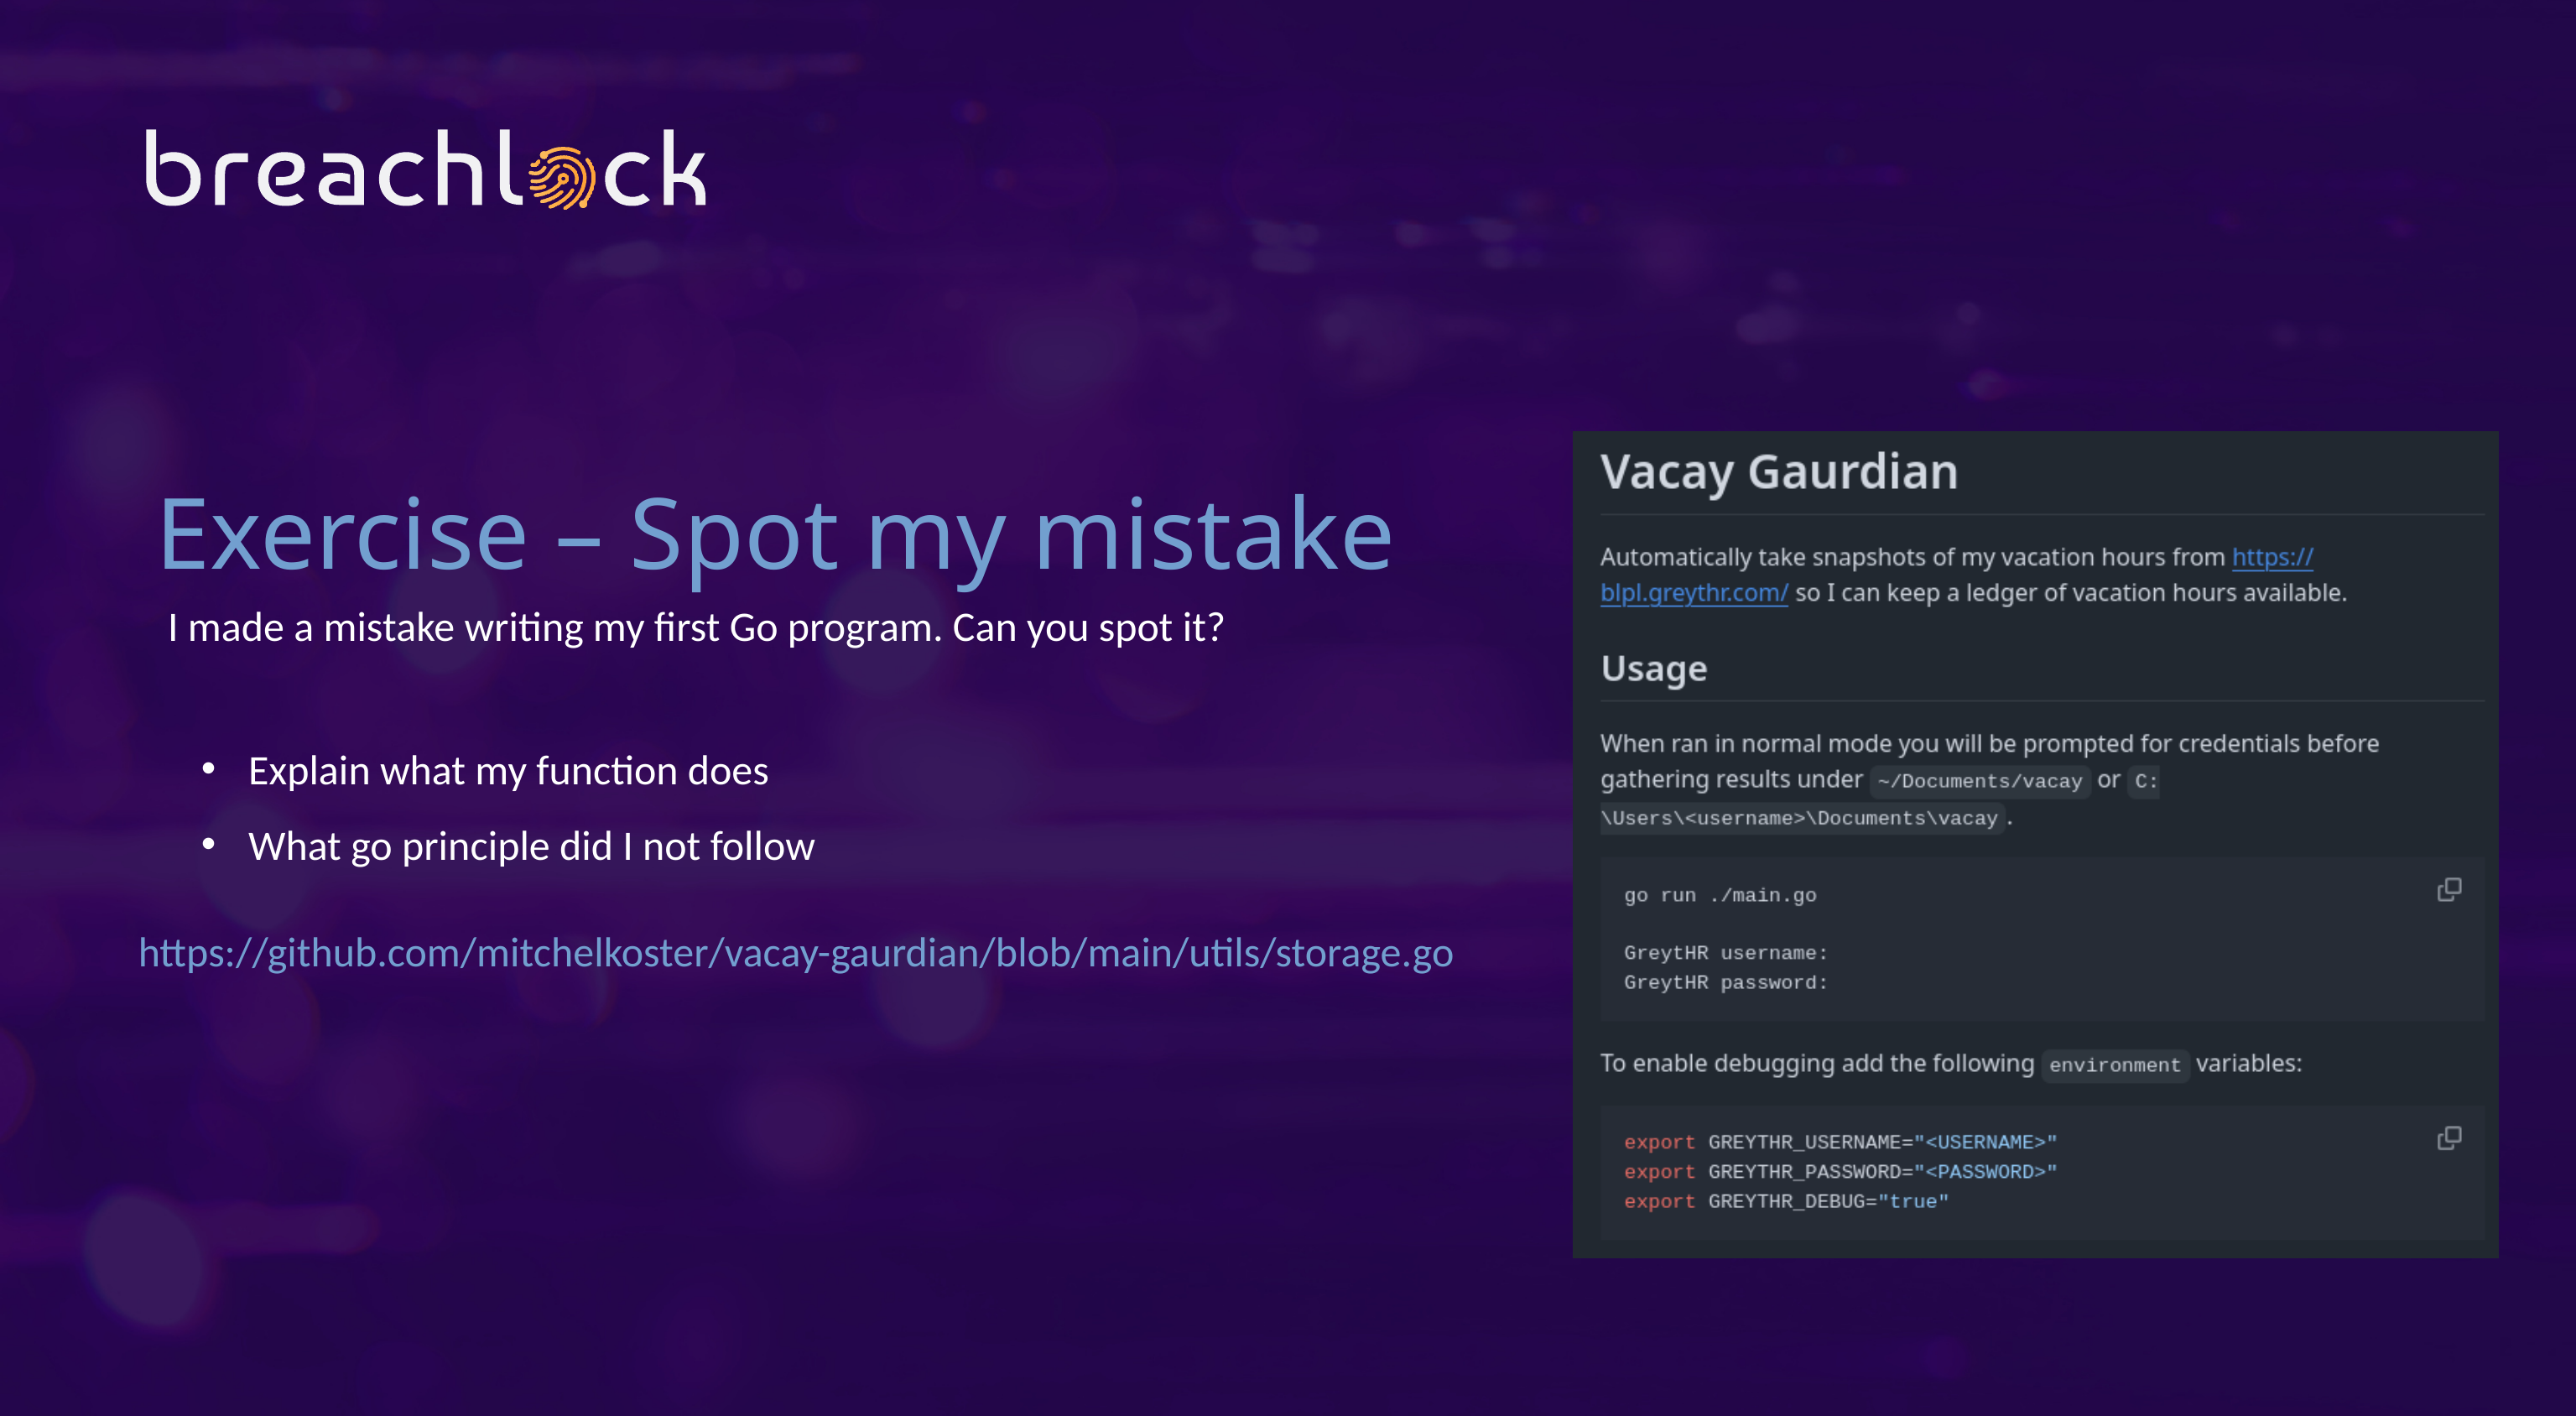

Exercise – Spot my mistake
I made a mistake writing my first Go program. Can you spot it?
Explain what my function does
What go principle did I not follow
https://github.com/mitchelkoster/vacay-gaurdian/blob/main/utils/storage.go